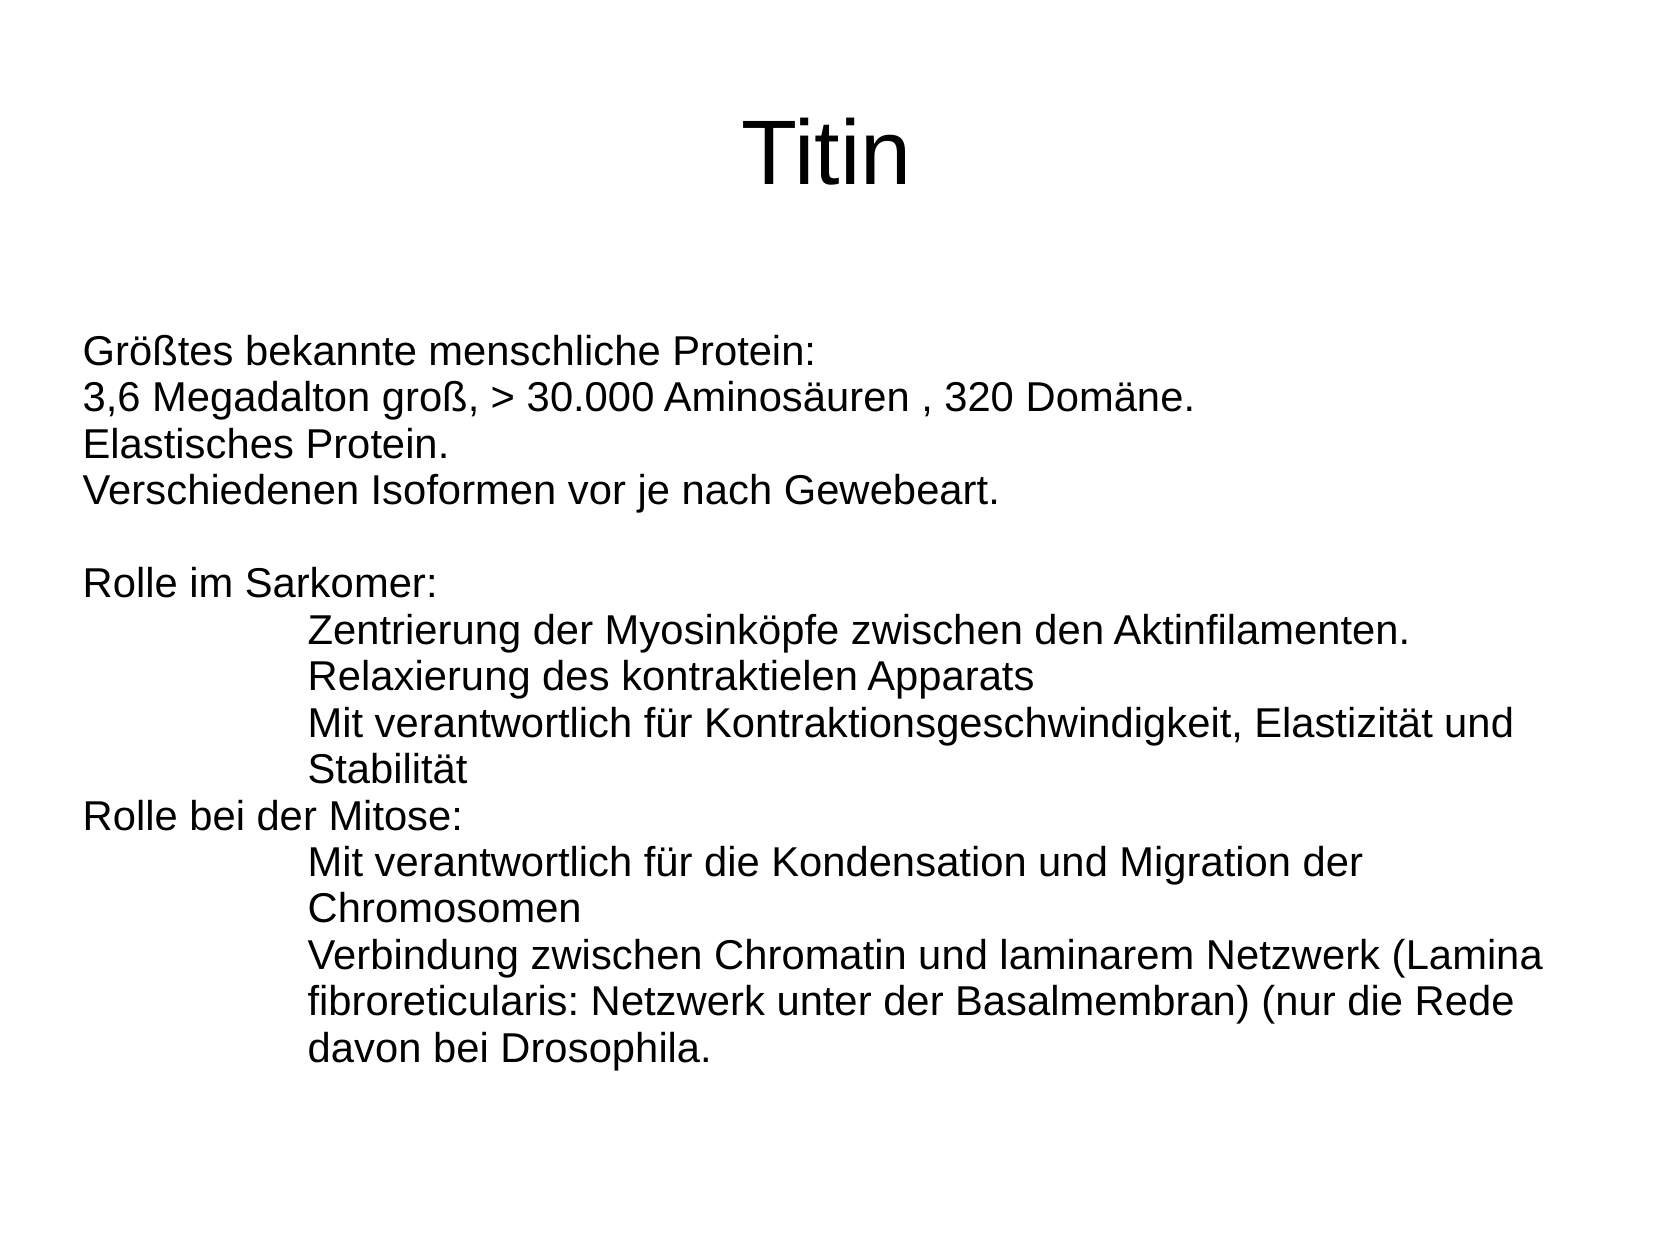

# Titin
Größtes bekannte menschliche Protein:
3,6 Megadalton groß, > 30.000 Aminosäuren , 320 Domäne.
Elastisches Protein.
Verschiedenen Isoformen vor je nach Gewebeart.
Rolle im Sarkomer:
			Zentrierung der Myosinköpfe zwischen den Aktinfilamenten.
			Relaxierung des kontraktielen Apparats
			Mit verantwortlich für Kontraktionsgeschwindigkeit, Elastizität und 			Stabilität
Rolle bei der Mitose:
			Mit verantwortlich für die Kondensation und Migration der 					Chromosomen
			Verbindung zwischen Chromatin und laminarem Netzwerk (Lamina 			fibroreticularis: Netzwerk unter der Basalmembran) (nur die Rede 			davon bei Drosophila.